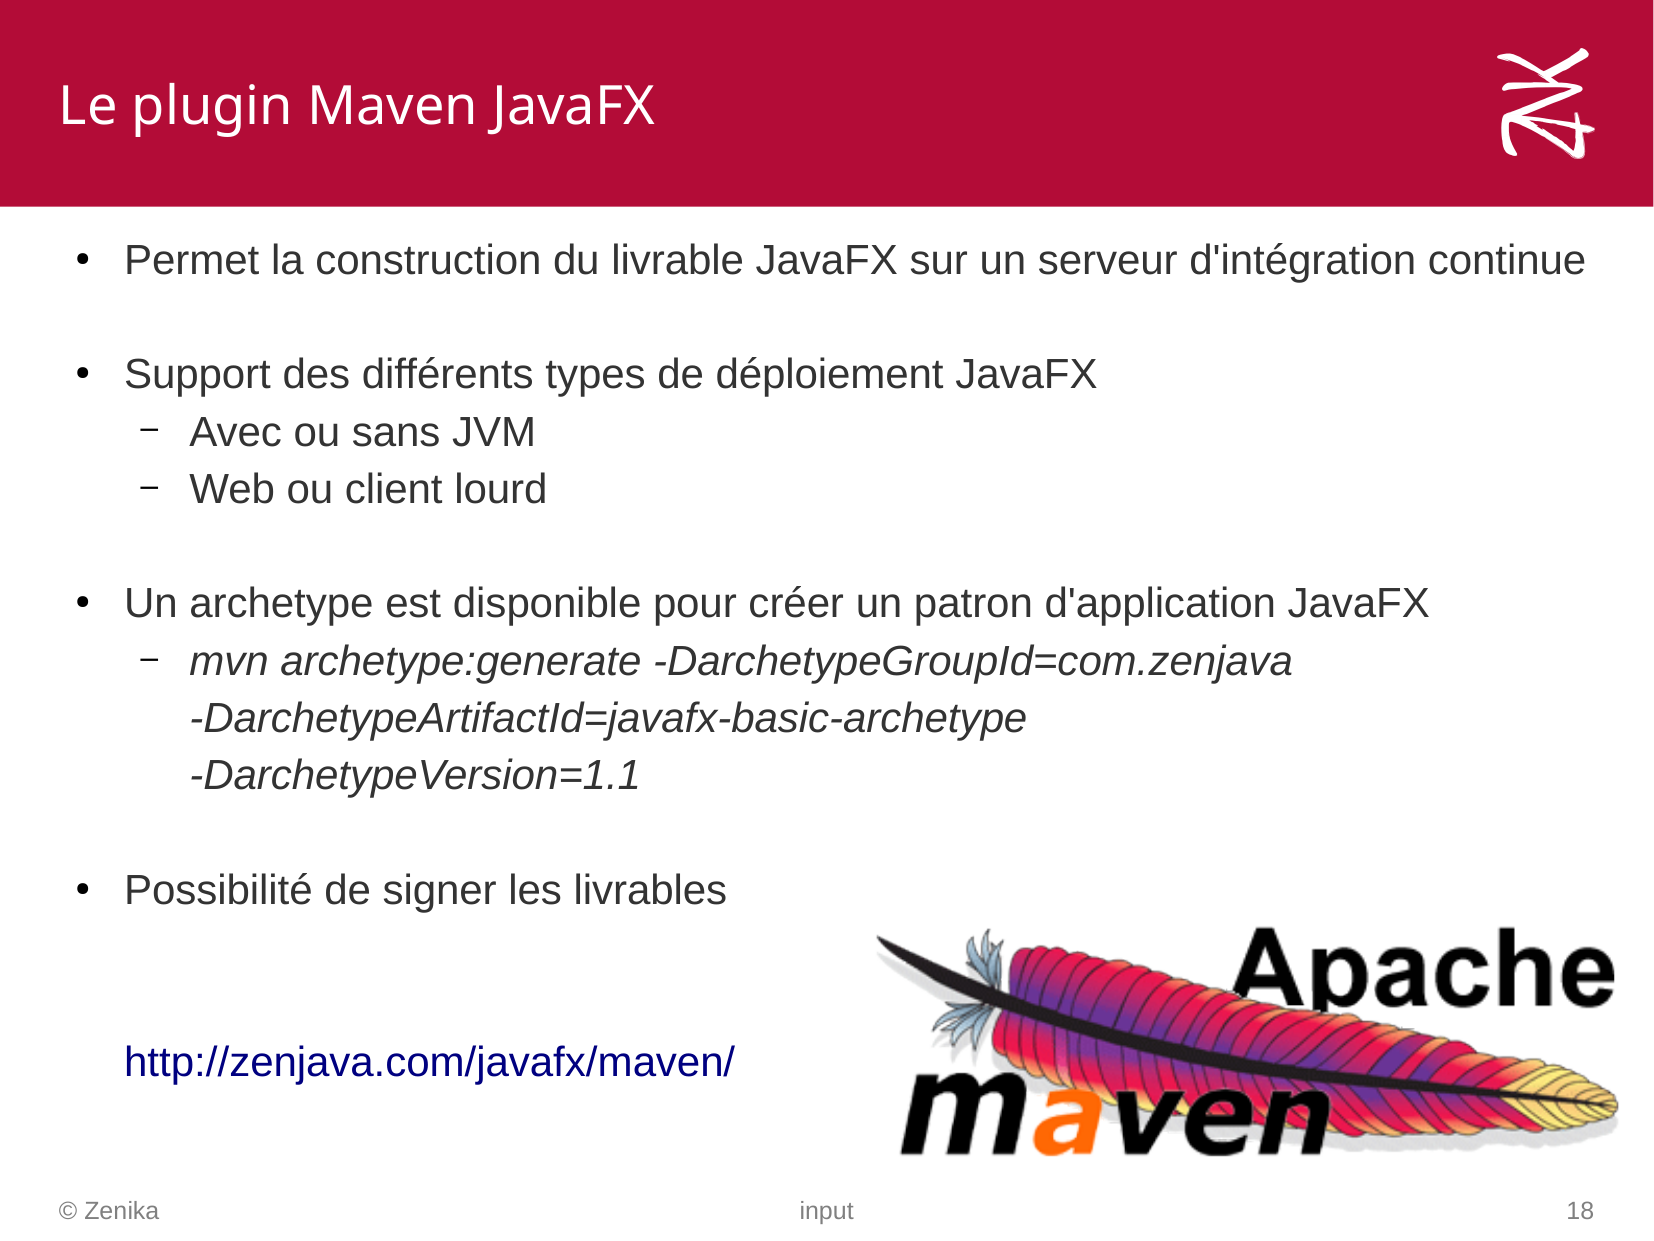

# Le plugin Maven JavaFX
Permet la construction du livrable JavaFX sur un serveur d'intégration continue
Support des différents types de déploiement JavaFX
Avec ou sans JVM
Web ou client lourd
Un archetype est disponible pour créer un patron d'application JavaFX
mvn archetype:generate -DarchetypeGroupId=com.zenjava
-DarchetypeArtifactId=javafx-basic-archetype
-DarchetypeVersion=1.1
Possibilité de signer les livrables
http://zenjava.com/javafx/maven/